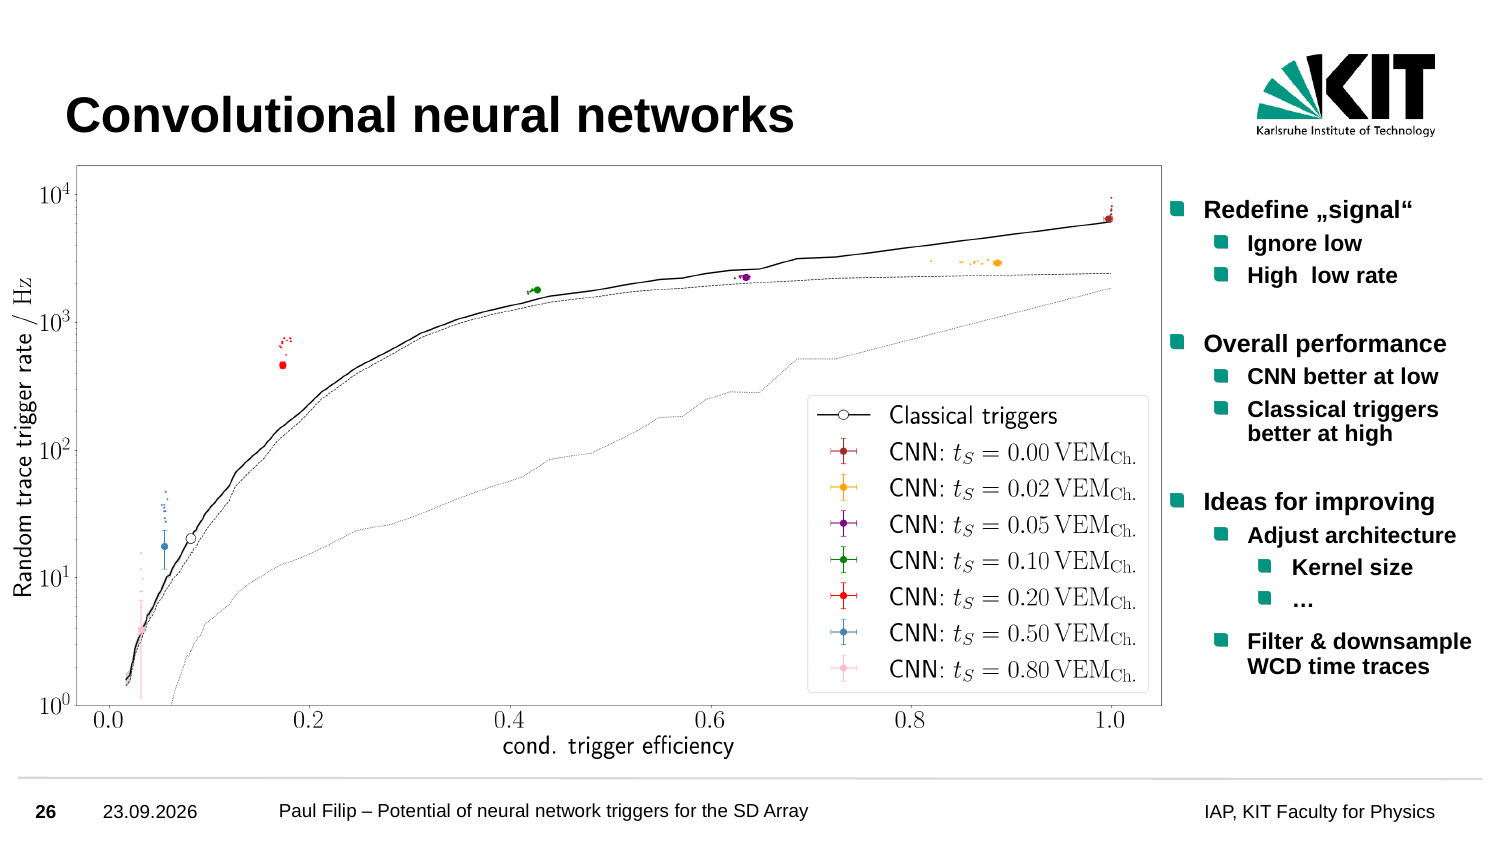

# Convolutional neural networks
Redefine „signal“
Ignore low
High low rate
Overall performance
CNN better at low
Classical triggers better at high
Ideas for improving
Adjust architecture
Kernel size
…
Filter & downsample WCD time traces
26